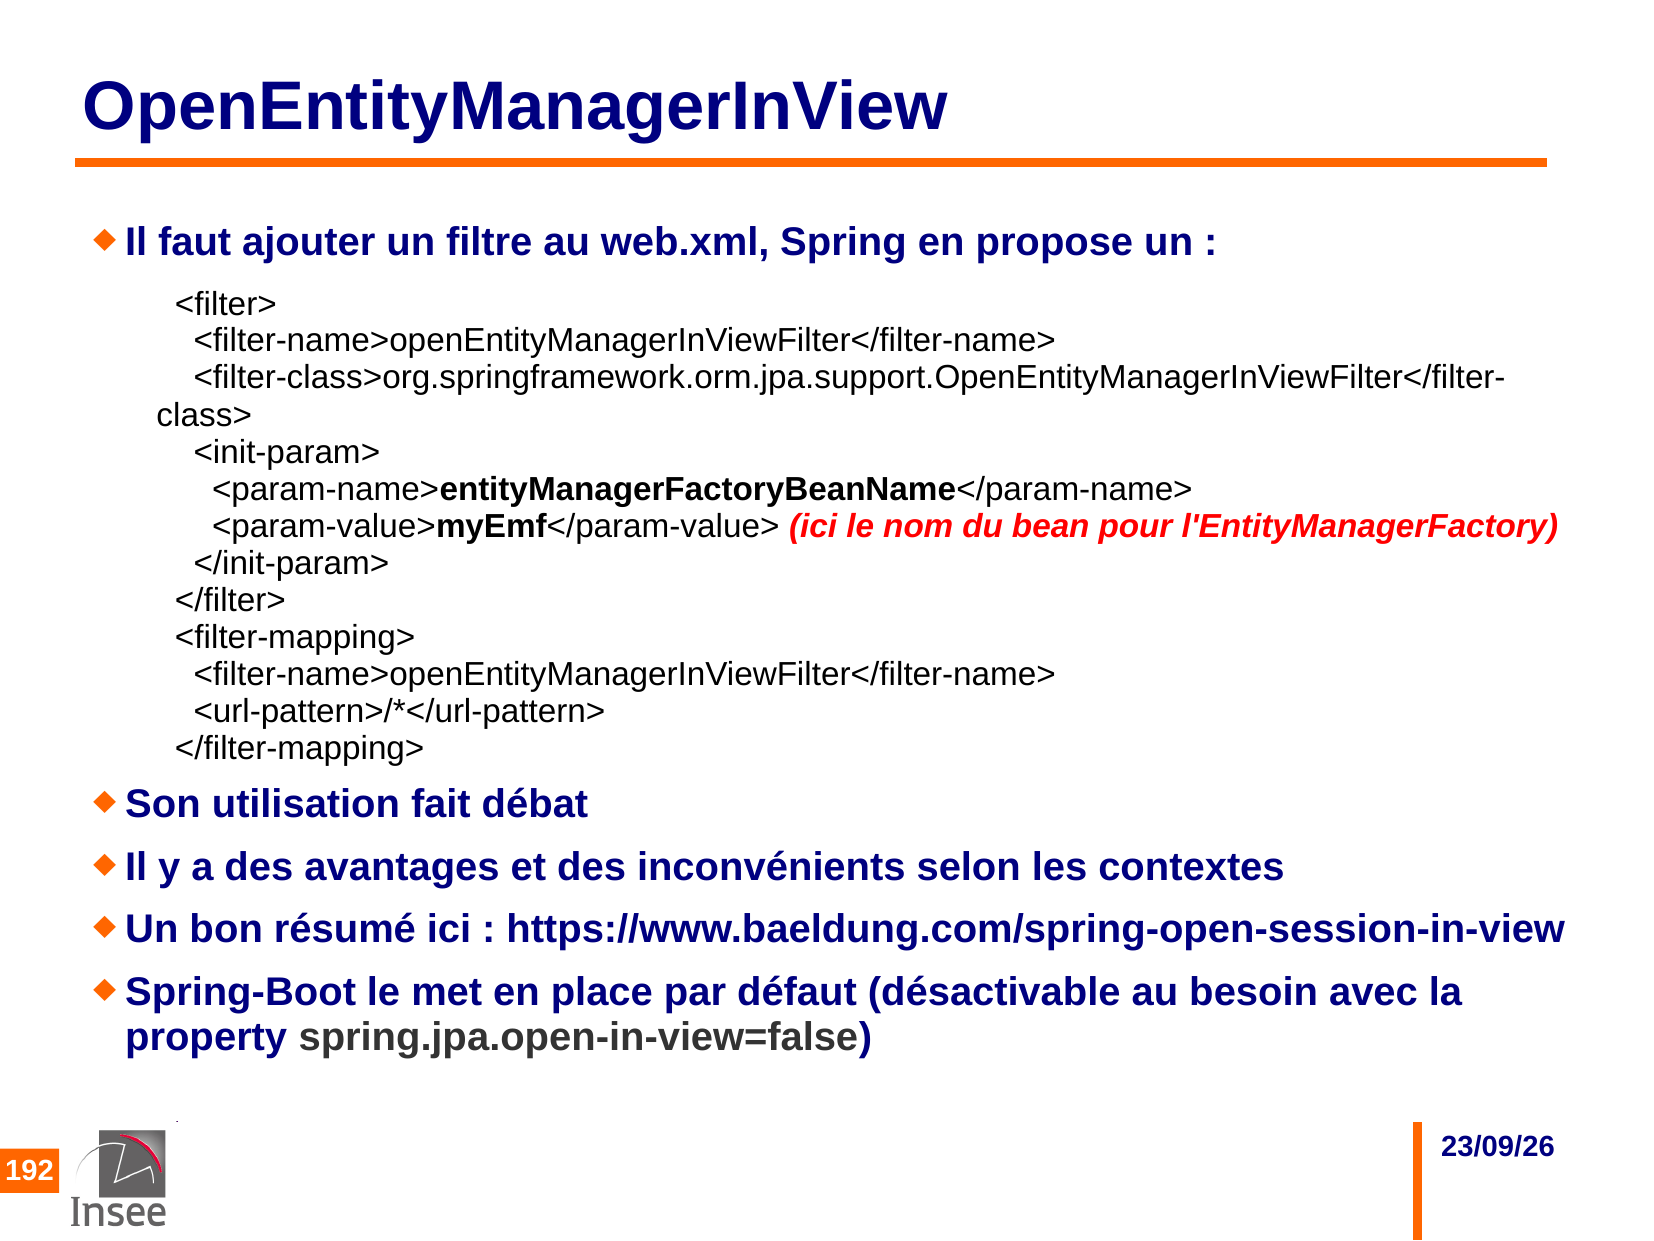

# OpenEntityManagerInView
Il faut ajouter un filtre au web.xml, Spring en propose un :
Son utilisation fait débat
Il y a des avantages et des inconvénients selon les contextes
Un bon résumé ici : https://www.baeldung.com/spring-open-session-in-view
Spring-Boot le met en place par défaut (désactivable au besoin avec la property spring.jpa.open-in-view=false)
 <filter>
 <filter-name>openEntityManagerInViewFilter</filter-name>
 <filter-class>org.springframework.orm.jpa.support.OpenEntityManagerInViewFilter</filter-class>
 <init-param>
 <param-name>entityManagerFactoryBeanName</param-name>
 <param-value>myEmf</param-value> (ici le nom du bean pour l'EntityManagerFactory)
 </init-param>
 </filter>
 <filter-mapping>
 <filter-name>openEntityManagerInViewFilter</filter-name>
 <url-pattern>/*</url-pattern>
 </filter-mapping>
192